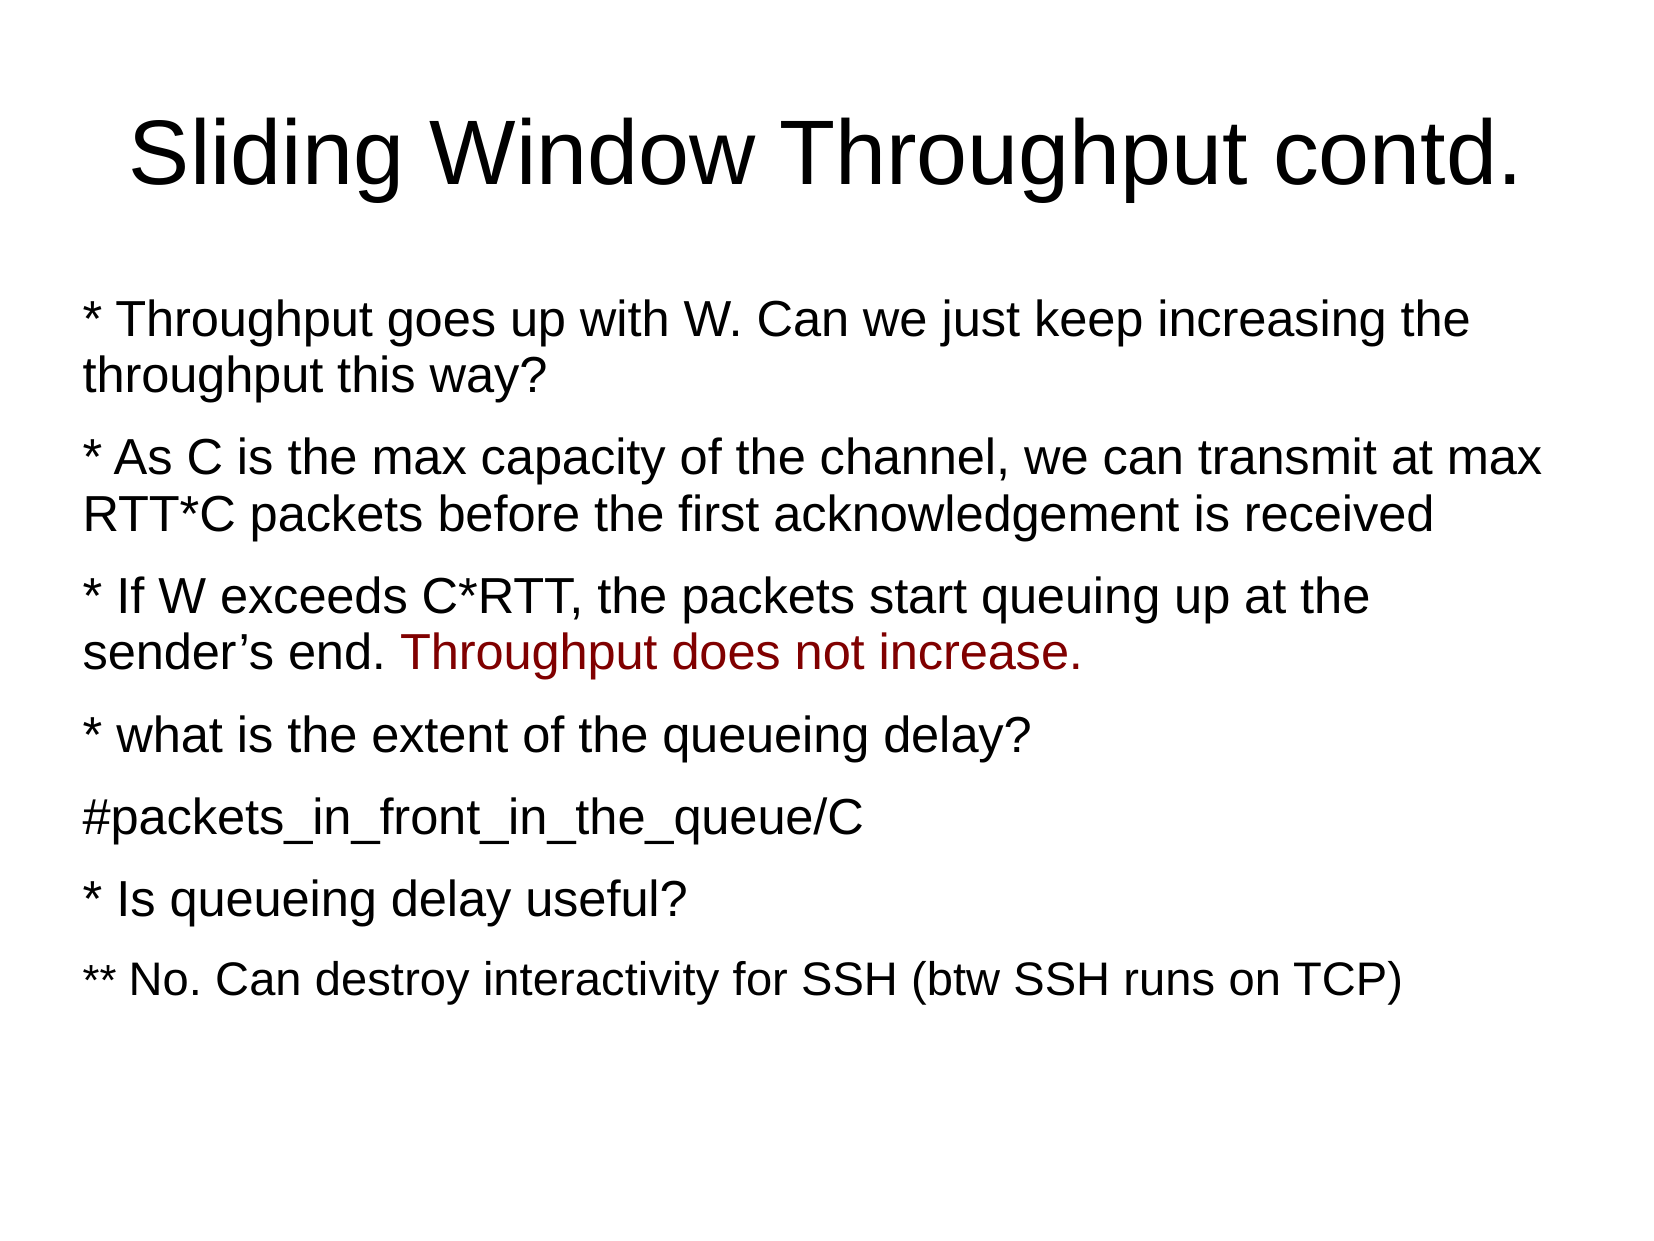

# Sliding Window Throughput contd.
* Throughput goes up with W. Can we just keep increasing the throughput this way?
* As C is the max capacity of the channel, we can transmit at max RTT*C packets before the first acknowledgement is received
* If W exceeds C*RTT, the packets start queuing up at the sender’s end. Throughput does not increase.
* what is the extent of the queueing delay?
#packets_in_front_in_the_queue/C
* Is queueing delay useful?
** No. Can destroy interactivity for SSH (btw SSH runs on TCP)